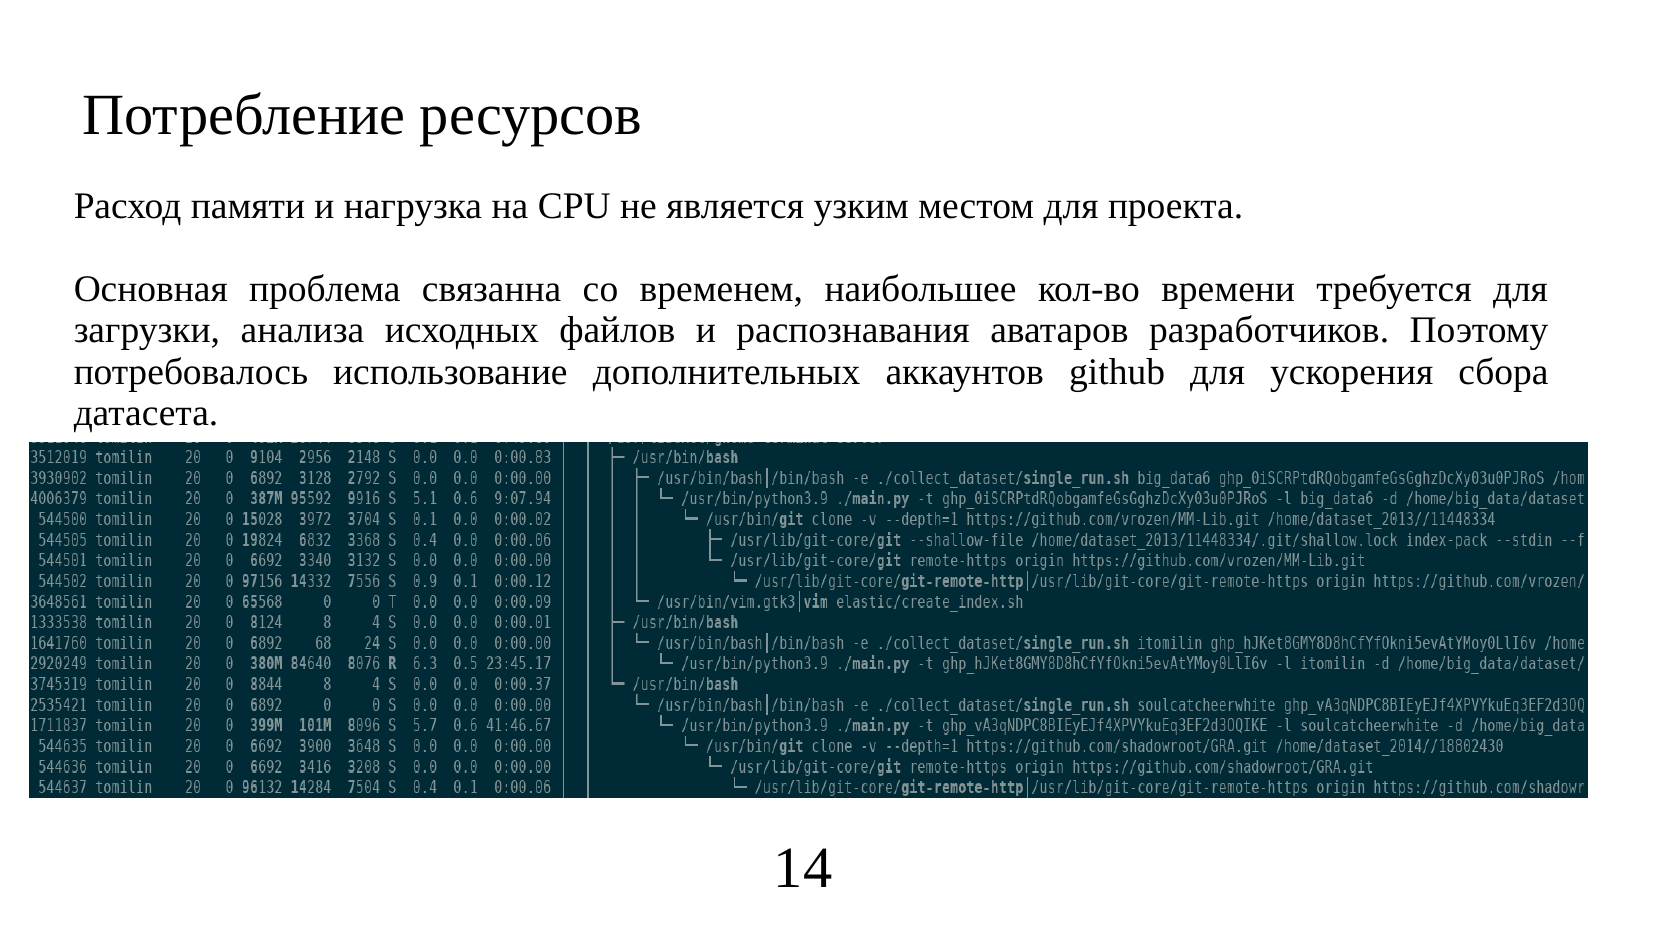

# Потребление ресурсов
Расход памяти и нагрузка на CPU не является узким местом для проекта.
Основная проблема связанна со временем, наибольшее кол-во времени требуется для загрузки, анализа исходных файлов и распознавания аватаров разработчиков. Поэтому потребовалось использование дополнительных аккаунтов github для ускорения сбора датасета.